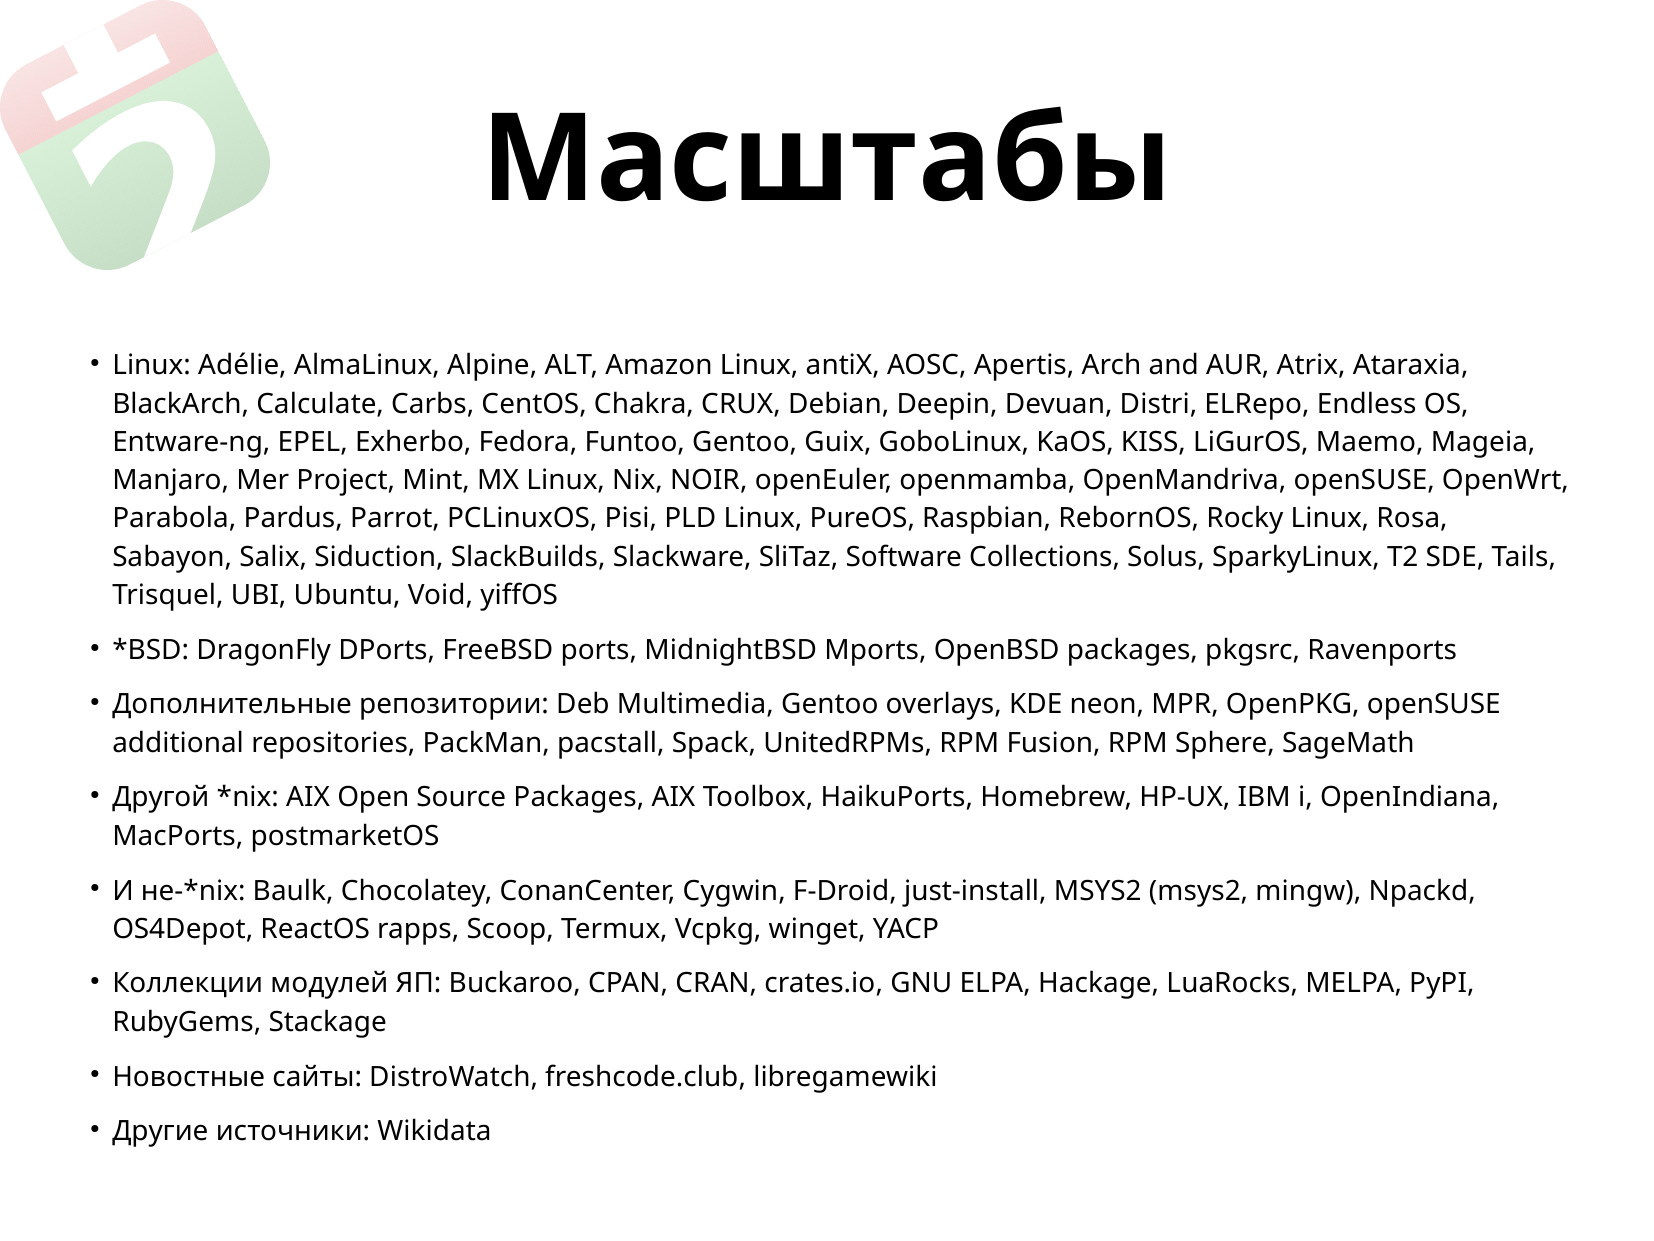

# Масштабы
Linux: Adélie, AlmaLinux, Alpine, ALT, Amazon Linux, antiX, AOSC, Apertis, Arch and AUR, Atrix, Ataraxia, BlackArch, Calculate, Carbs, CentOS, Chakra, CRUX, Debian, Deepin, Devuan, Distri, ELRepo, Endless OS, Entware-ng, EPEL, Exherbo, Fedora, Funtoo, Gentoo, Guix, GoboLinux, KaOS, KISS, LiGurOS, Maemo, Mageia, Manjaro, Mer Project, Mint, MX Linux, Nix, NOIR, openEuler, openmamba, OpenMandriva, openSUSE, OpenWrt, Parabola, Pardus, Parrot, PCLinuxOS, Pisi, PLD Linux, PureOS, Raspbian, RebornOS, Rocky Linux, Rosa, Sabayon, Salix, Siduction, SlackBuilds, Slackware, SliTaz, Software Collections, Solus, SparkyLinux, T2 SDE, Tails, Trisquel, UBI, Ubuntu, Void, yiffOS
*BSD: DragonFly DPorts, FreeBSD ports, MidnightBSD Mports, OpenBSD packages, pkgsrc, Ravenports
Дополнительные репозитории: Deb Multimedia, Gentoo overlays, KDE neon, MPR, OpenPKG, openSUSE additional repositories, PackMan, pacstall, Spack, UnitedRPMs, RPM Fusion, RPM Sphere, SageMath
Другой *nix: AIX Open Source Packages, AIX Toolbox, HaikuPorts, Homebrew, HP-UX, IBM i, OpenIndiana, MacPorts, postmarketOS
И не-*nix: Baulk, Chocolatey, ConanCenter, Cygwin, F-Droid, just-install, MSYS2 (msys2, mingw), Npackd, OS4Depot, ReactOS rapps, Scoop, Termux, Vcpkg, winget, YACP
Коллекции модулей ЯП: Buckaroo, CPAN, CRAN, crates.io, GNU ELPA, Hackage, LuaRocks, MELPA, PyPI, RubyGems, Stackage
Новостные сайты: DistroWatch, freshcode.club, libregamewiki
Другие источники: Wikidata